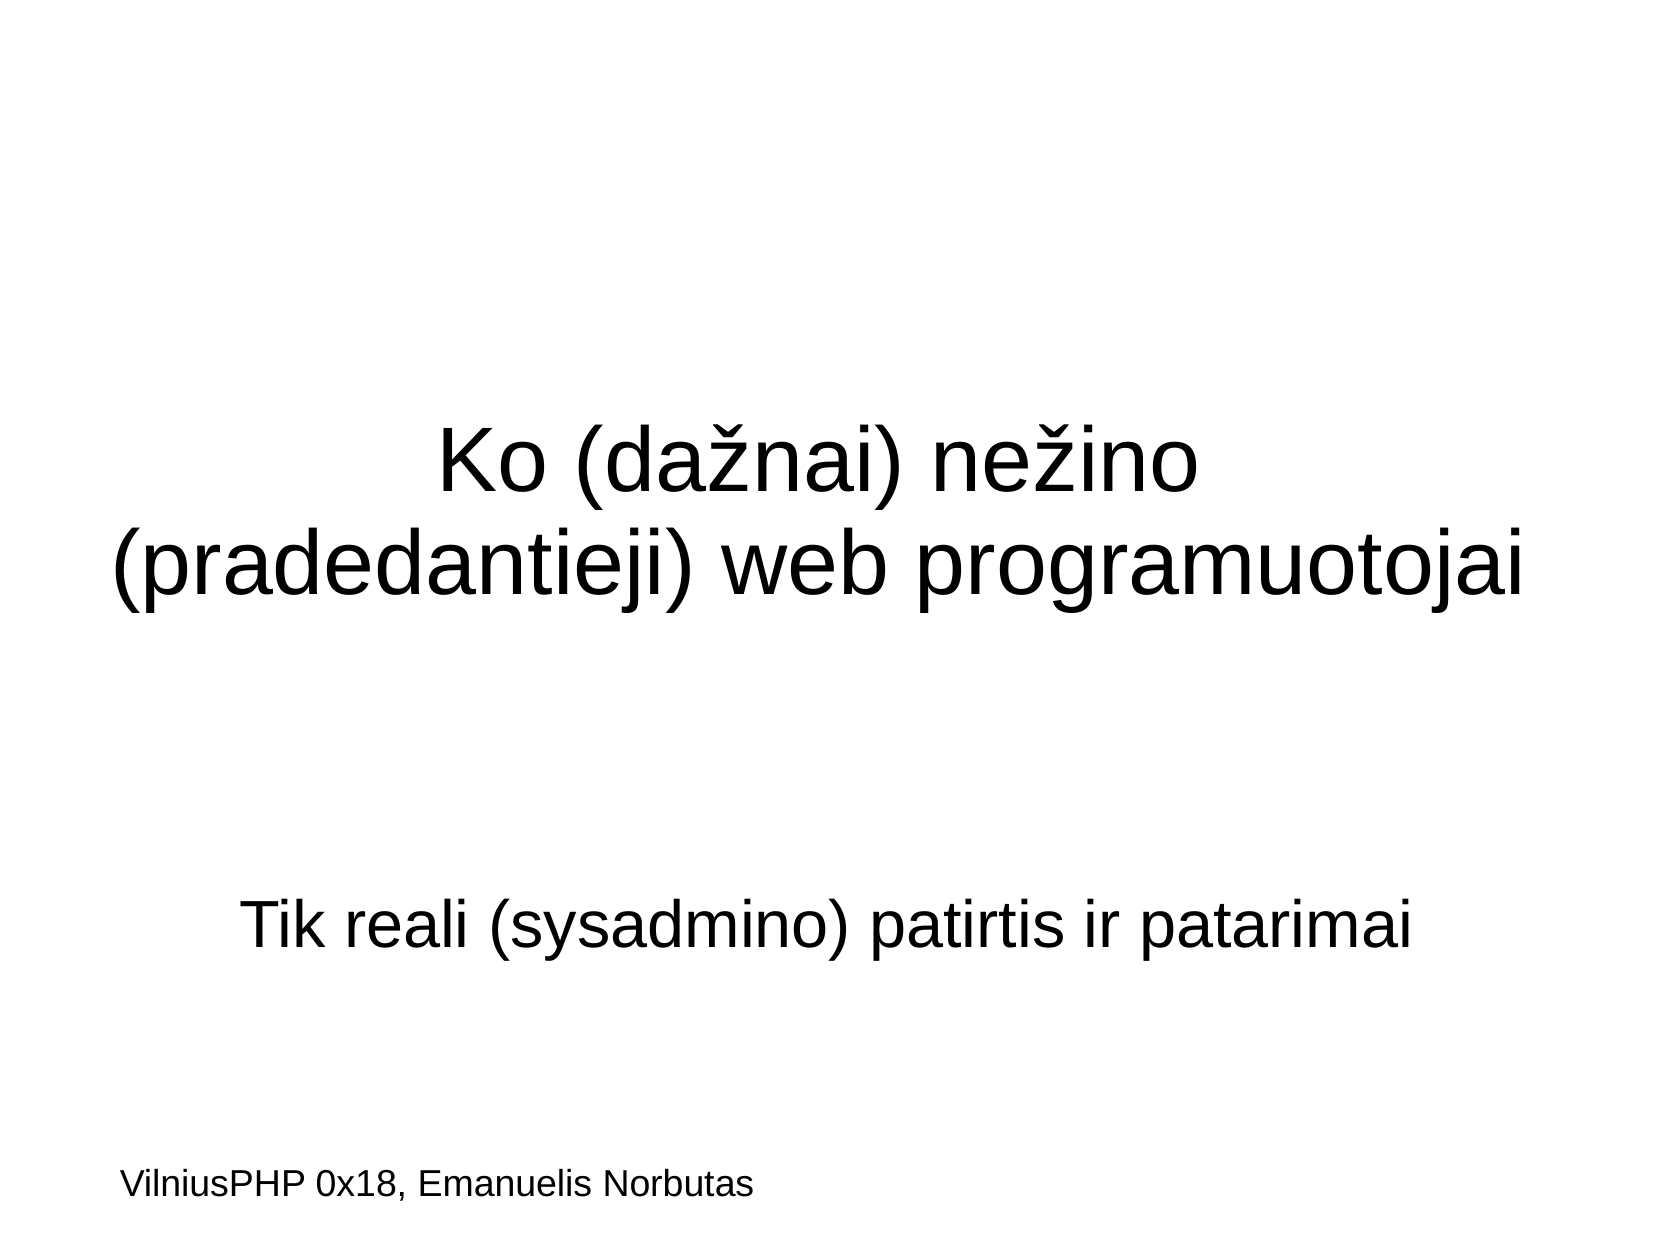

# Ko (dažnai) nežino (pradedantieji) web programuotojai
Tik reali (sysadmino) patirtis ir patarimai
VilniusPHP 0x18, Emanuelis Norbutas